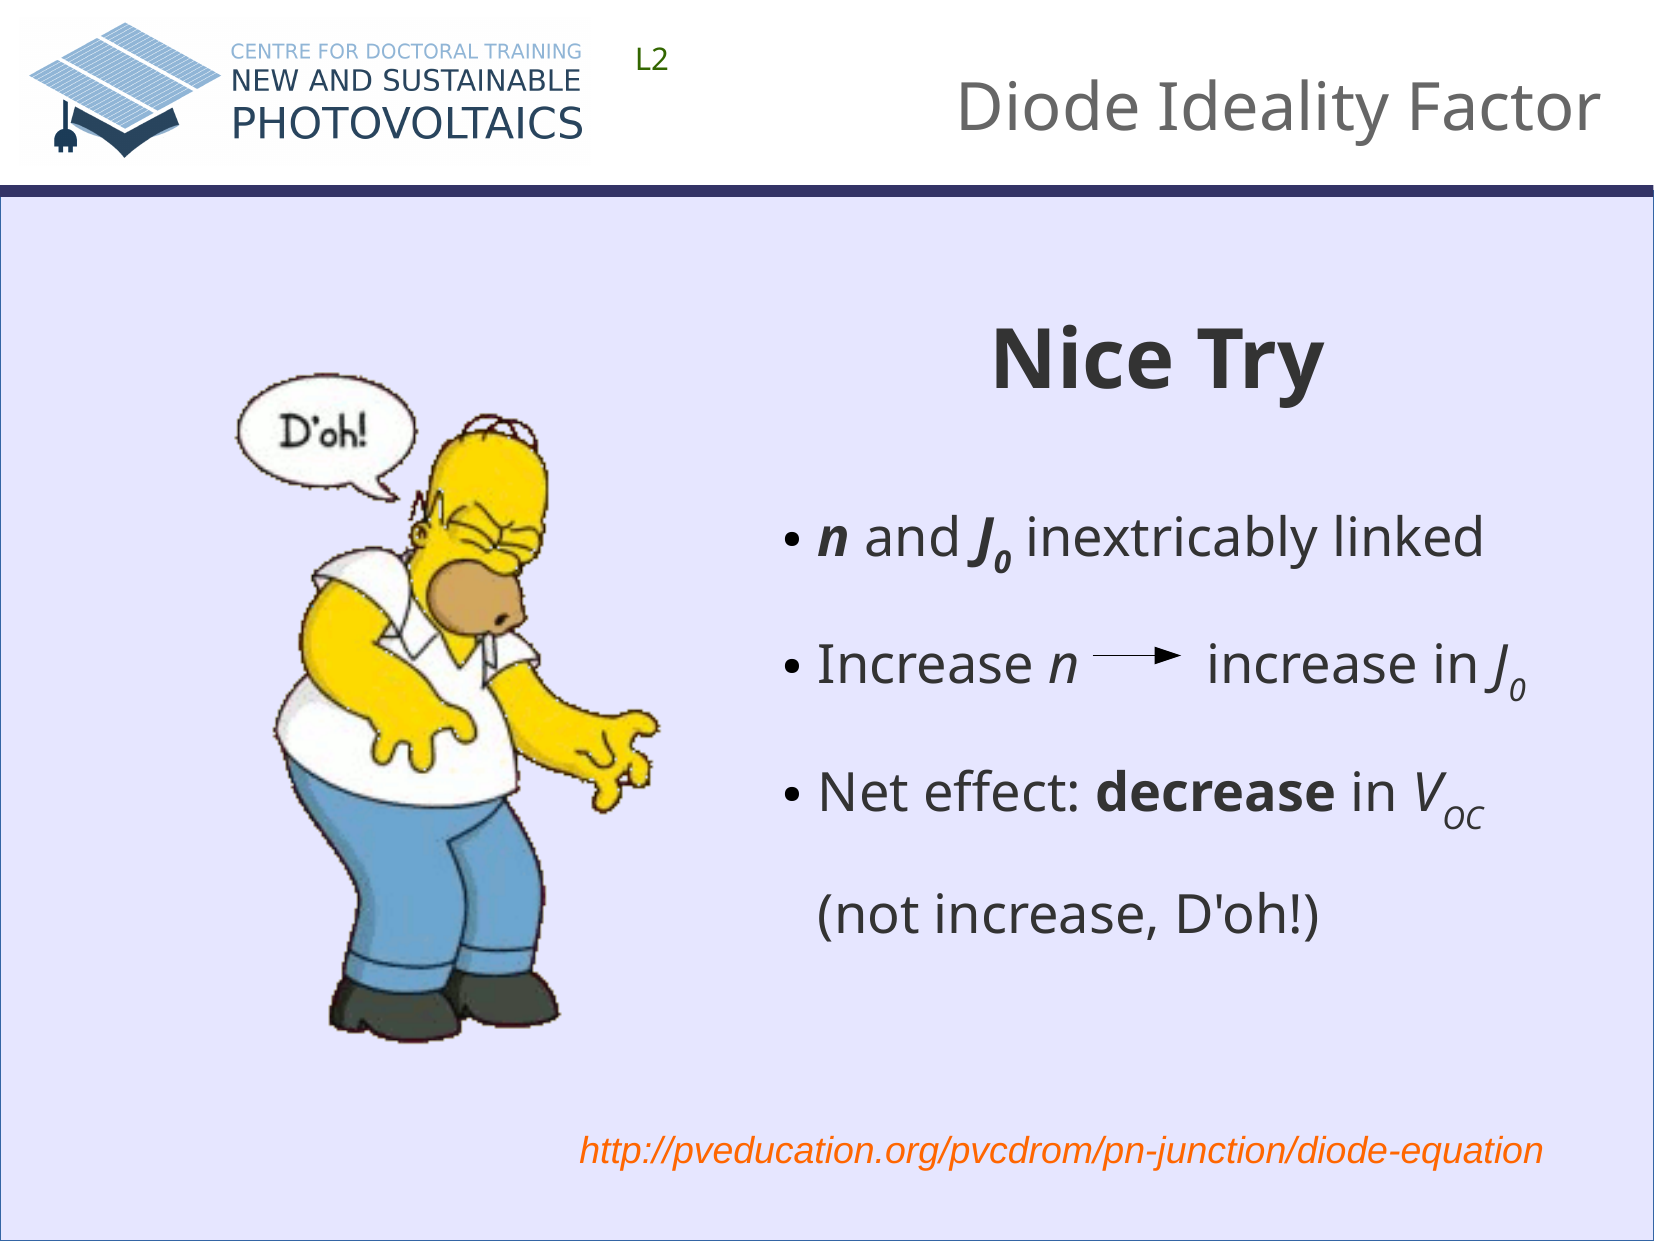

L2
Diode Ideality Factor
Nice Try
n and J0 inextricably linked
Increase n increase in J0
Net effect: decrease in VOC (not increase, D'oh!)
http://pveducation.org/pvcdrom/pn-junction/diode-equation